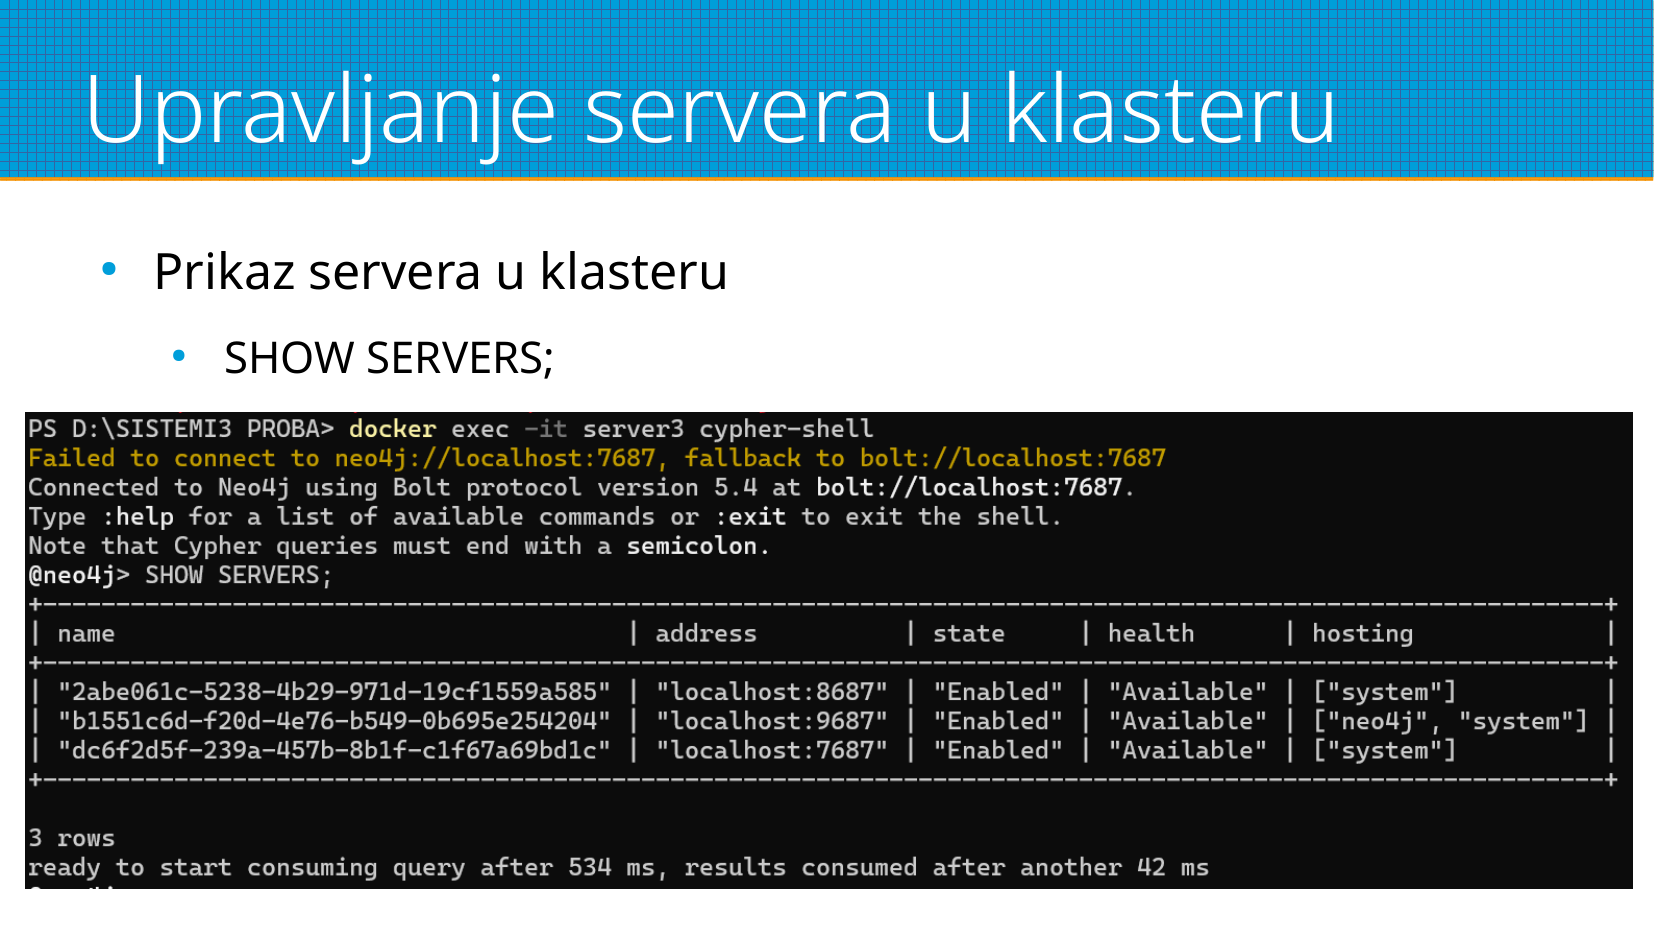

# Upravljanje servera u klasteru
Prikaz servera u klasteru
SHOW SERVERS;